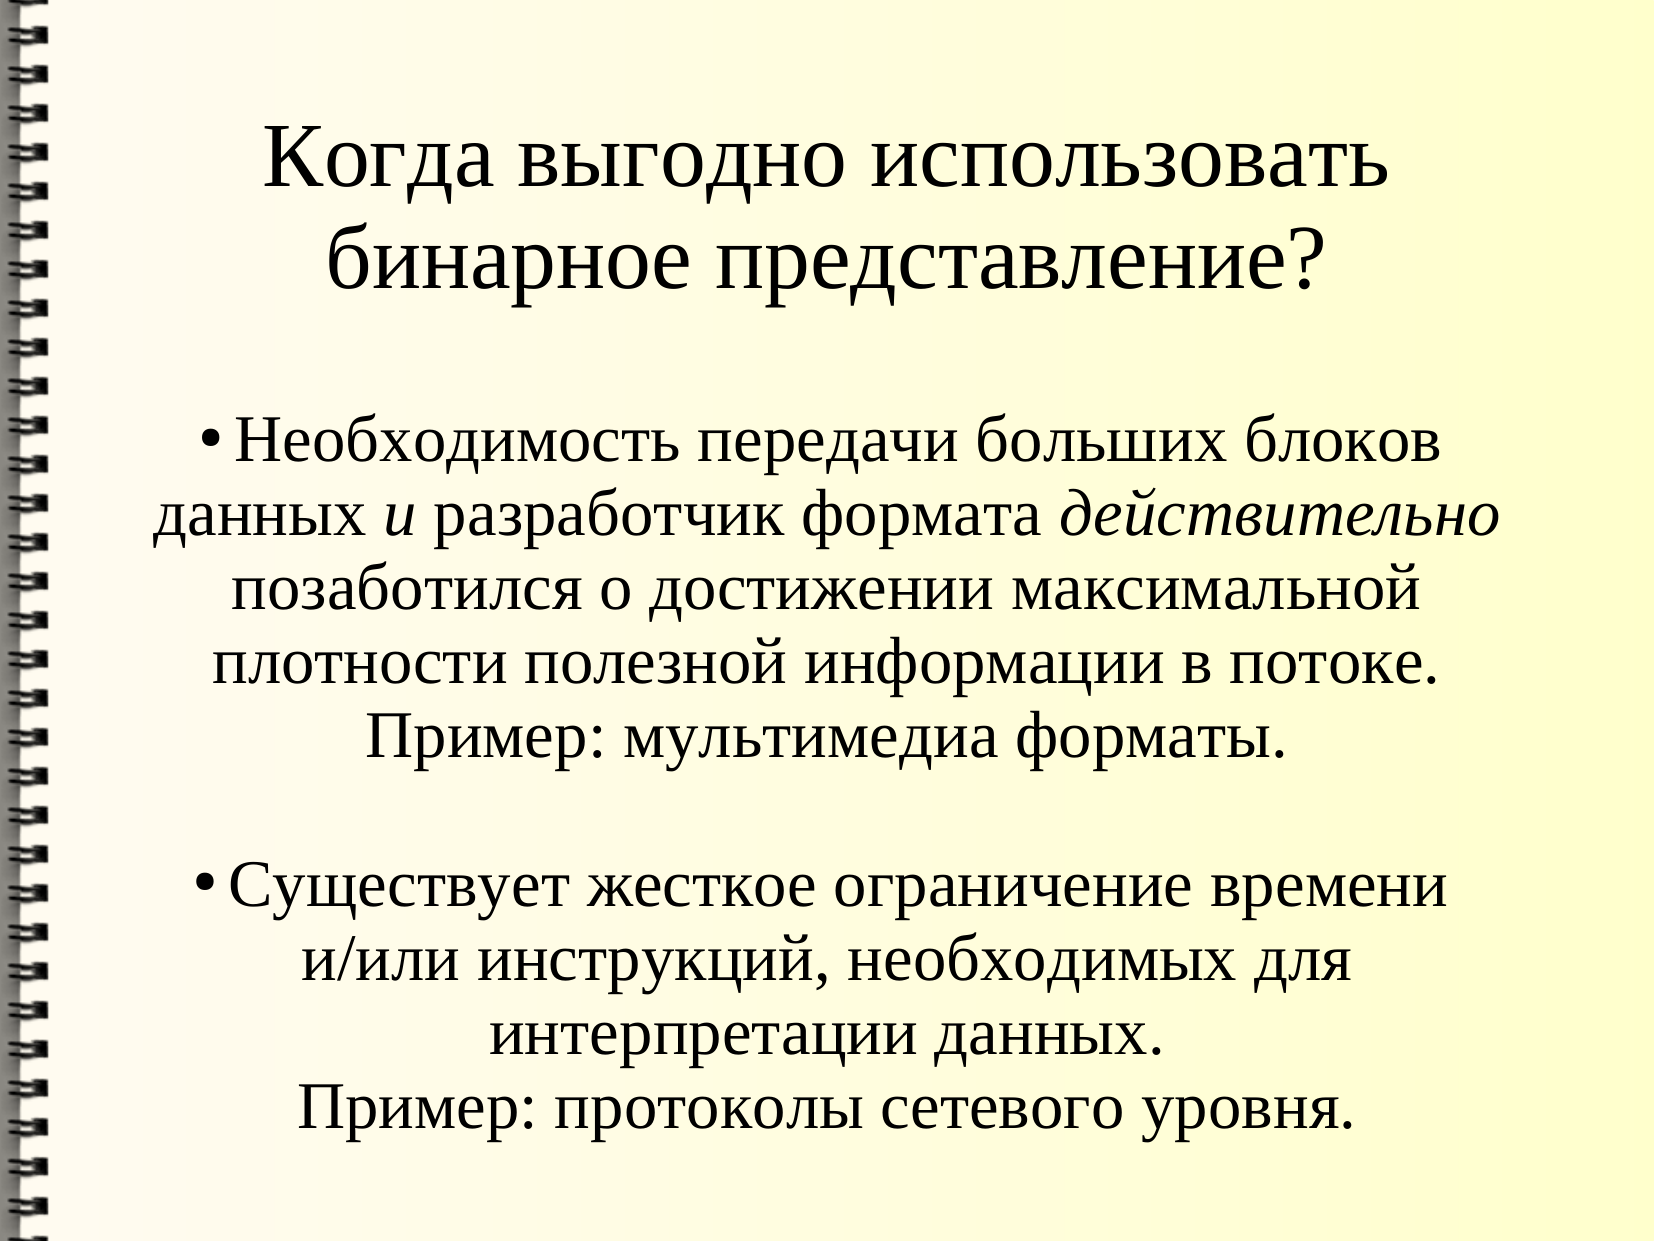

# Когда выгодно использовать бинарное представление?
Необходимость передачи больших блоков данных и разработчик формата действительно позаботился о достижении максимальной плотности полезной информации в потоке.
Пример: мультимедиа форматы.
Существует жесткое ограничение времени и/или инструкций, необходимых для интерпретации данных.
Пример: протоколы сетевого уровня.